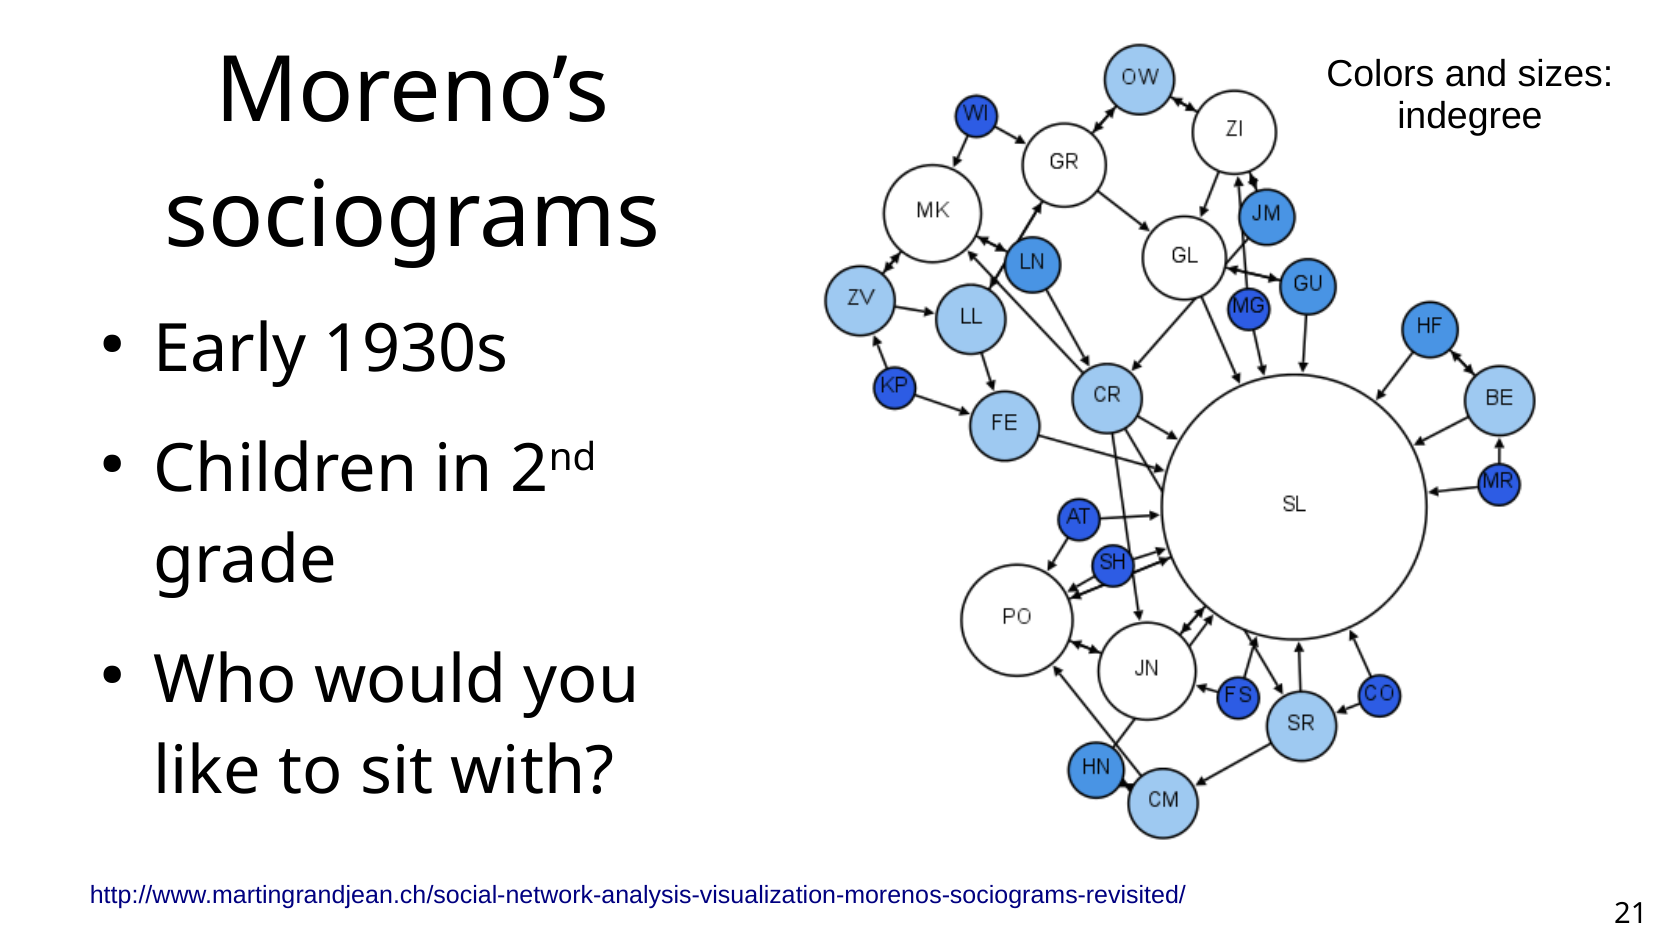

# Moreno’s sociograms
Colors and sizes:
indegree
Early 1930s
Children in 2nd grade
Who would you like to sit with?
http://www.martingrandjean.ch/social-network-analysis-visualization-morenos-sociograms-revisited/
21